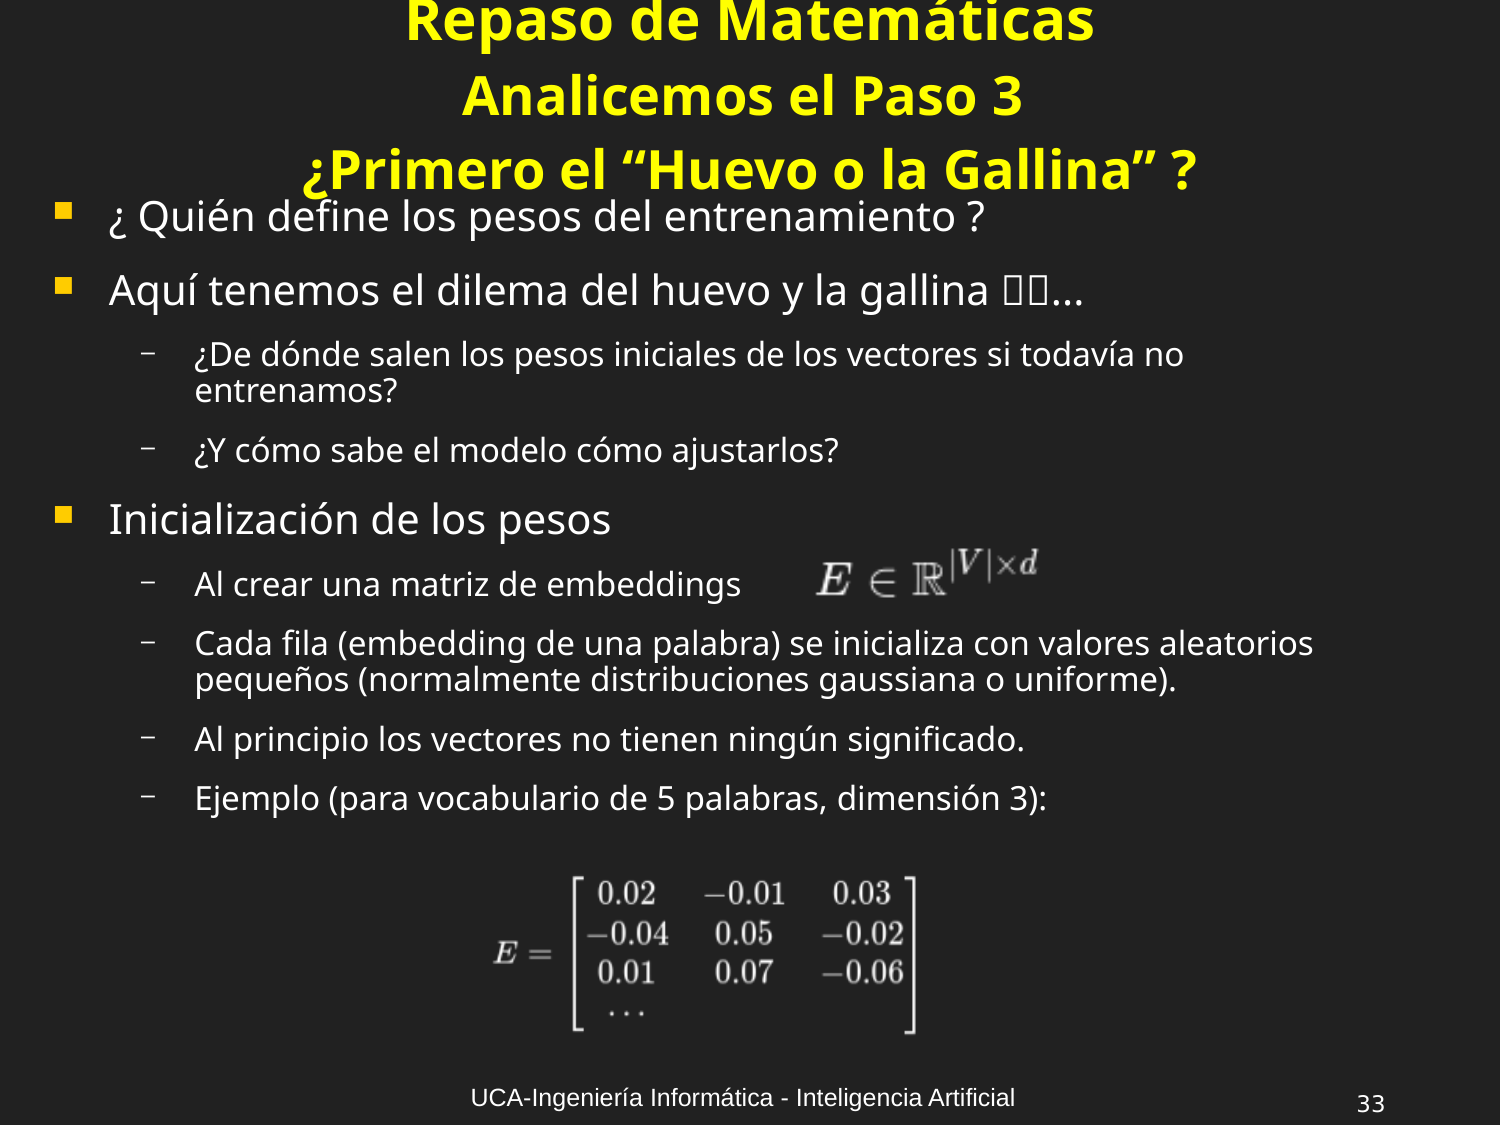

# Repaso de Matemáticas Analicemos el Paso 3 ¿Primero el “Huevo o la Gallina” ?
¿ Quién define los pesos del entrenamiento ?
Aquí tenemos el dilema del huevo y la gallina 🥚🐔...
¿De dónde salen los pesos iniciales de los vectores si todavía no entrenamos?
¿Y cómo sabe el modelo cómo ajustarlos?
Inicialización de los pesos
Al crear una matriz de embeddings
Cada fila (embedding de una palabra) se inicializa con valores aleatorios pequeños (normalmente distribuciones gaussiana o uniforme).
Al principio los vectores no tienen ningún significado.
Ejemplo (para vocabulario de 5 palabras, dimensión 3):